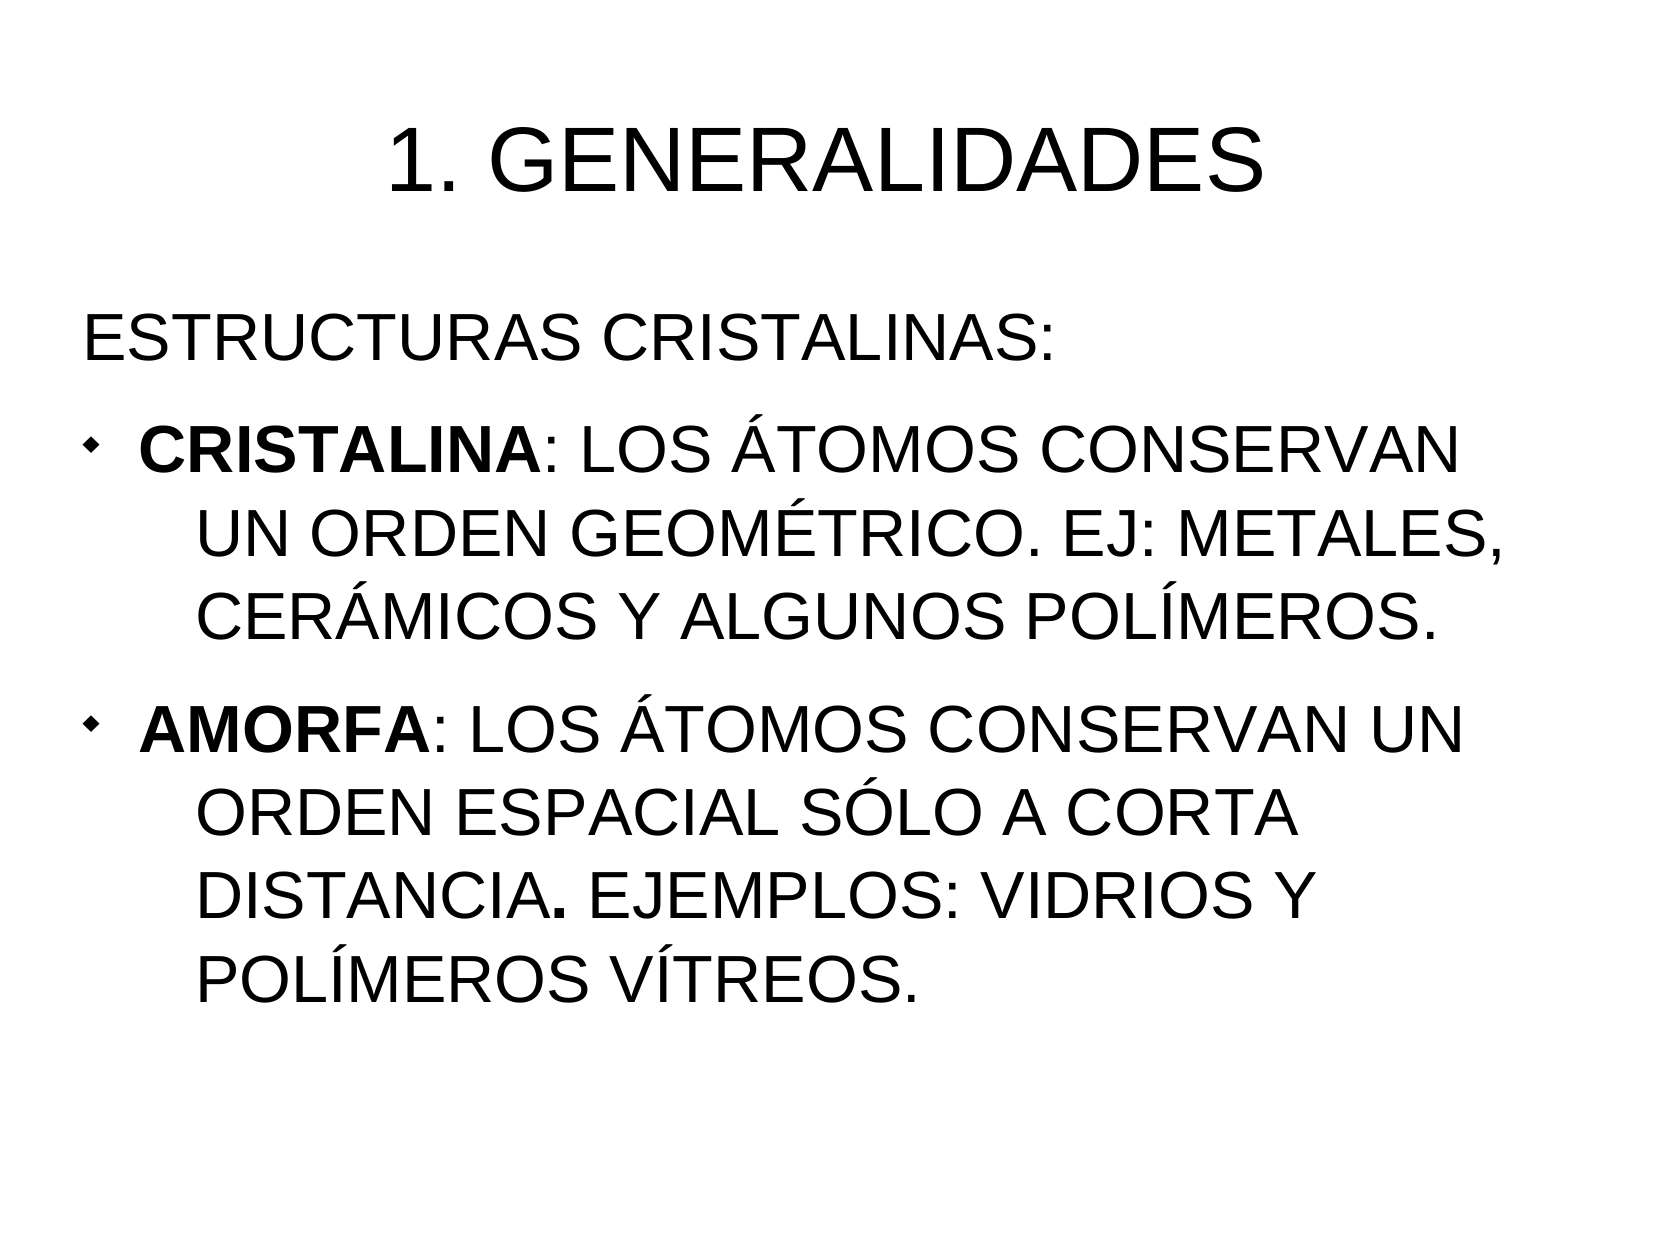

# 1. GENERALIDADES
ESTRUCTURAS CRISTALINAS:
CRISTALINA: LOS ÁTOMOS CONSERVAN UN ORDEN GEOMÉTRICO. EJ: METALES, CERÁMICOS Y ALGUNOS POLÍMEROS.
AMORFA: LOS ÁTOMOS CONSERVAN UN ORDEN ESPACIAL SÓLO A CORTA DISTANCIA. EJEMPLOS: VIDRIOS Y POLÍMEROS VÍTREOS.